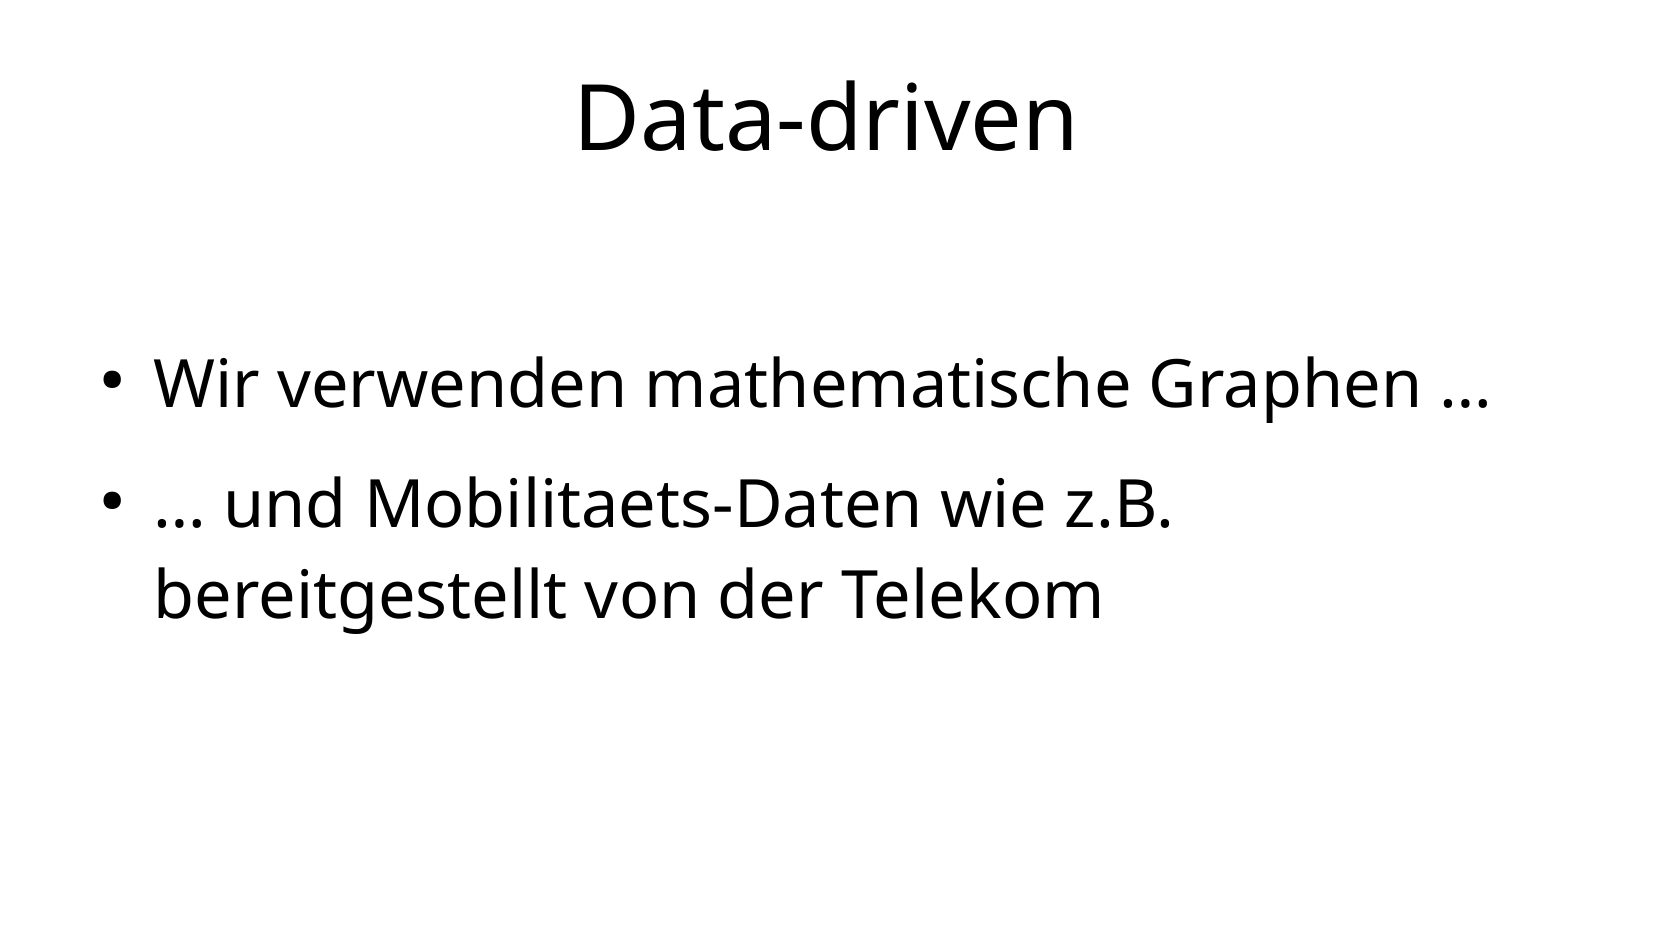

# Data-driven
Wir verwenden mathematische Graphen …
… und Mobilitaets-Daten wie z.B. bereitgestellt von der Telekom